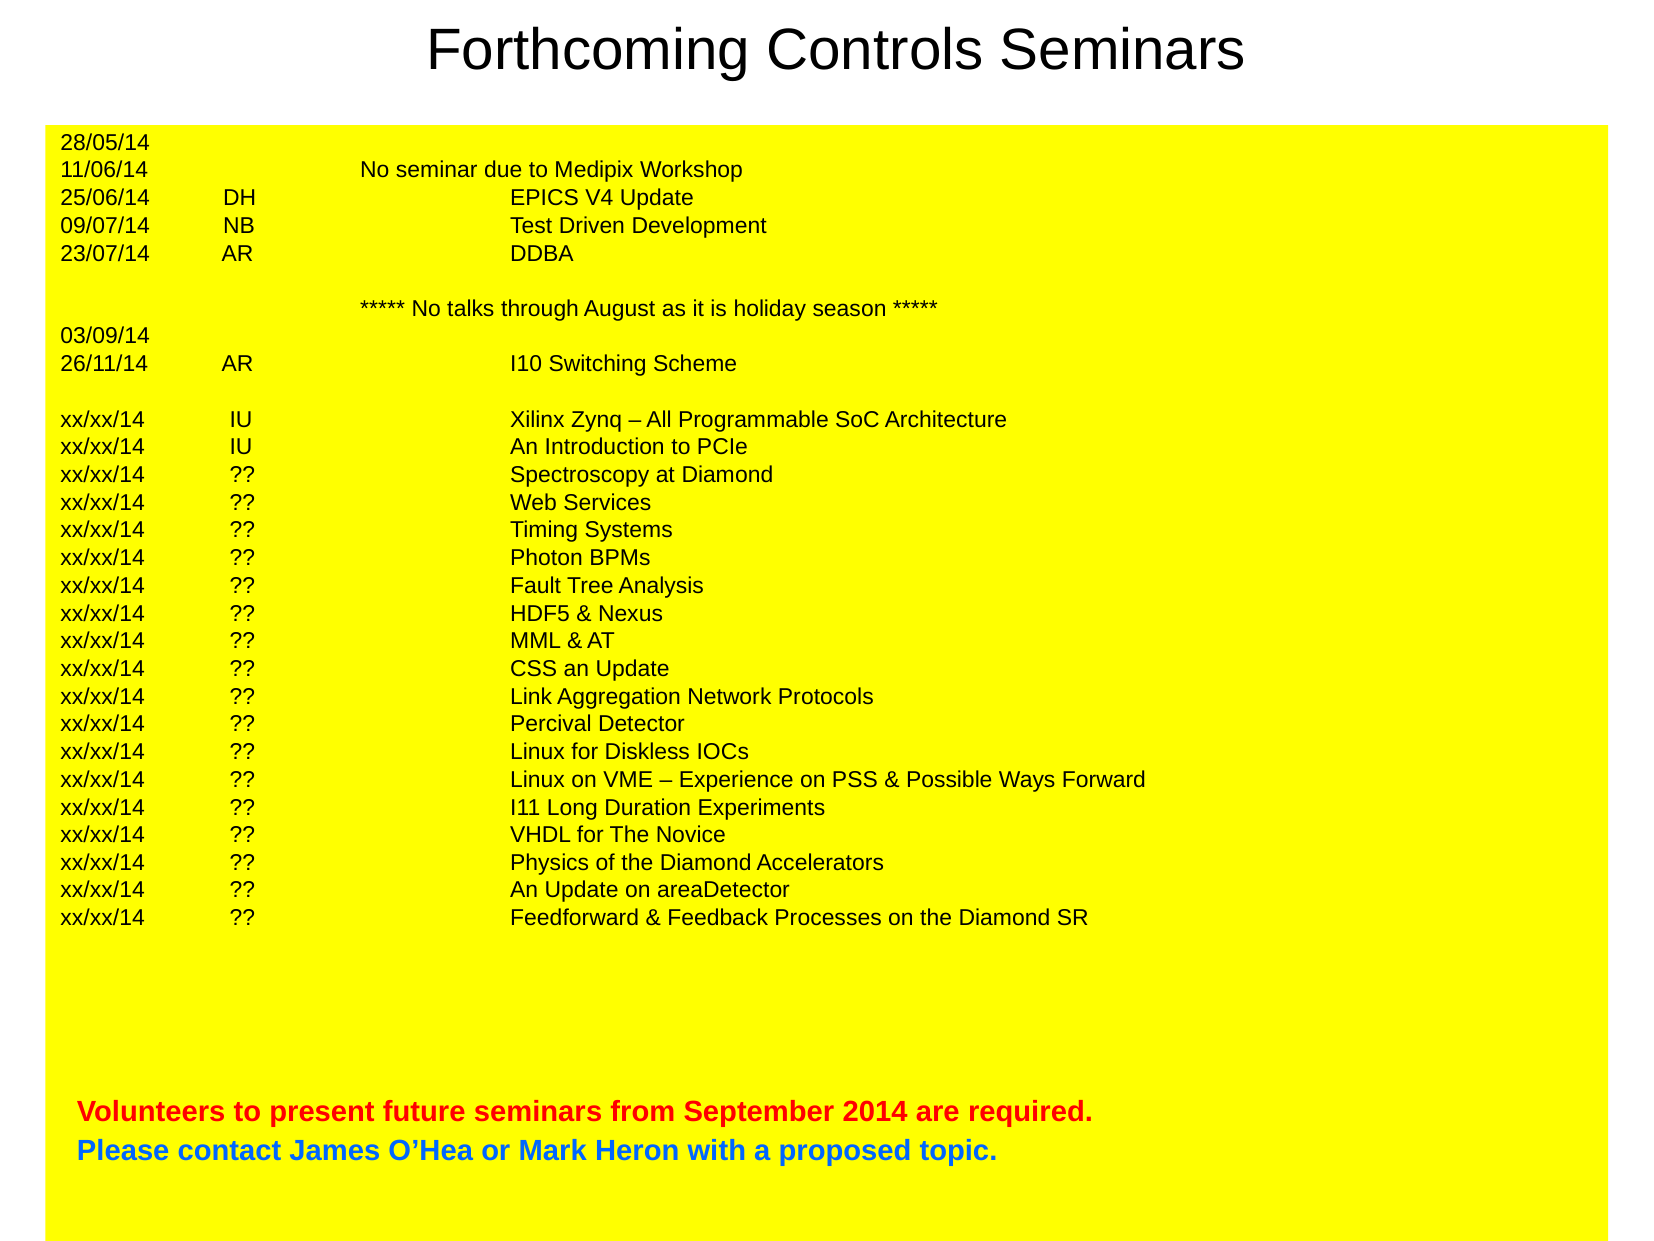

# Forthcoming Controls Seminars
28/05/14
11/06/14		No seminar due to Medipix Workshop
25/06/14 	 DH		EPICS V4 Update
09/07/14	 NB		Test Driven Development
23/07/14	 AR		DDBA
			***** No talks through August as it is holiday season *****
03/09/14
26/11/14	 AR		I10 Switching Scheme
xx/xx/14	 IU		Xilinx Zynq – All Programmable SoC Architecture
xx/xx/14 	 IU		An Introduction to PCIe
xx/xx/14 	 ??		Spectroscopy at Diamond
xx/xx/14 	 ??		Web Services
xx/xx/14 	 ??		Timing Systems
xx/xx/14 	 ??		Photon BPMs
xx/xx/14 	 ??		Fault Tree Analysis
xx/xx/14 	 ??		HDF5 & Nexus
xx/xx/14 	 ??		MML & AT
xx/xx/14 	 ??		CSS an Update
xx/xx/14 	 ??		Link Aggregation Network Protocols
xx/xx/14 	 ??		Percival Detector
xx/xx/14 	 ??		Linux for Diskless IOCs
xx/xx/14 	 ??		Linux on VME – Experience on PSS & Possible Ways Forward
xx/xx/14 	 ??		I11 Long Duration Experiments
xx/xx/14 	 ??		VHDL for The Novice
xx/xx/14 	 ??		Physics of the Diamond Accelerators
xx/xx/14 	 ??		An Update on areaDetector
xx/xx/14 	 ??		Feedforward & Feedback Processes on the Diamond SR
Volunteers to present future seminars from September 2014 are required.
Please contact James O’Hea or Mark Heron with a proposed topic.